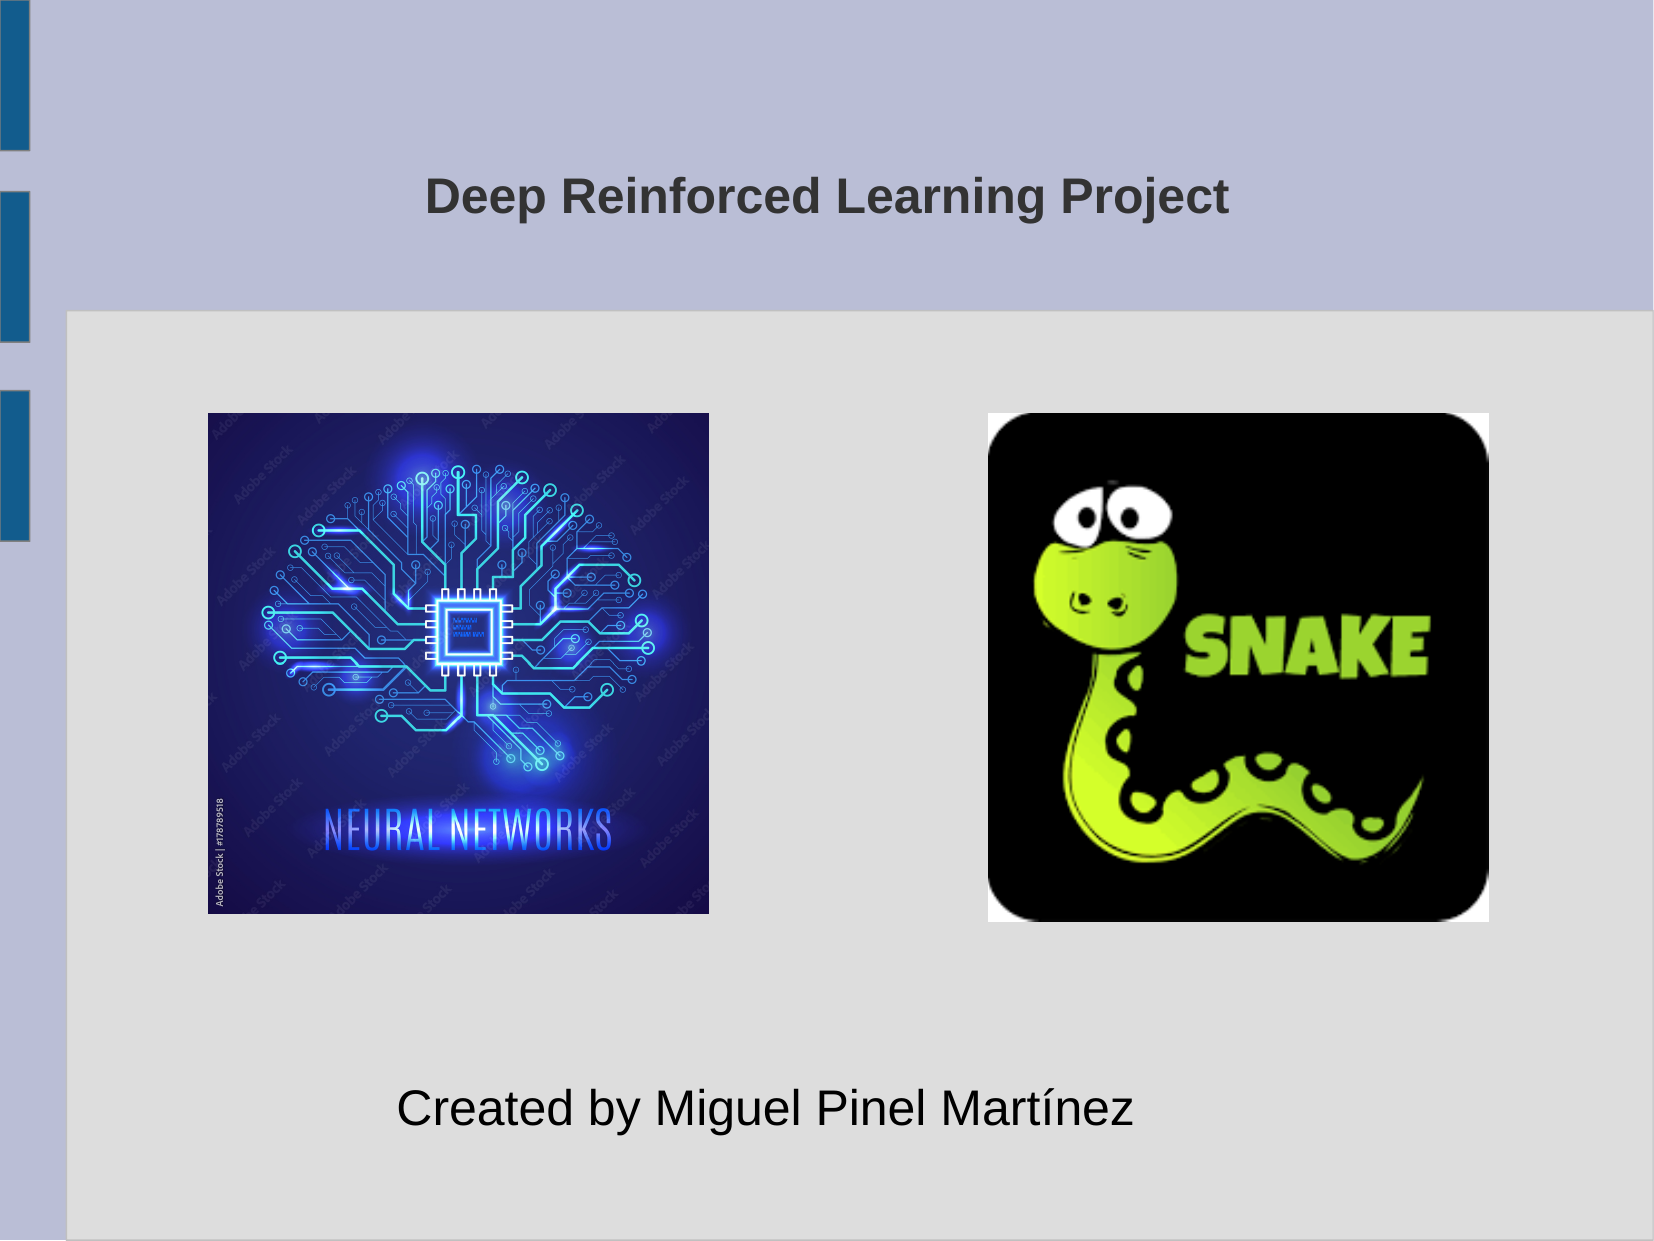

# Deep Reinforced Learning Project
Created by Miguel Pinel Martínez